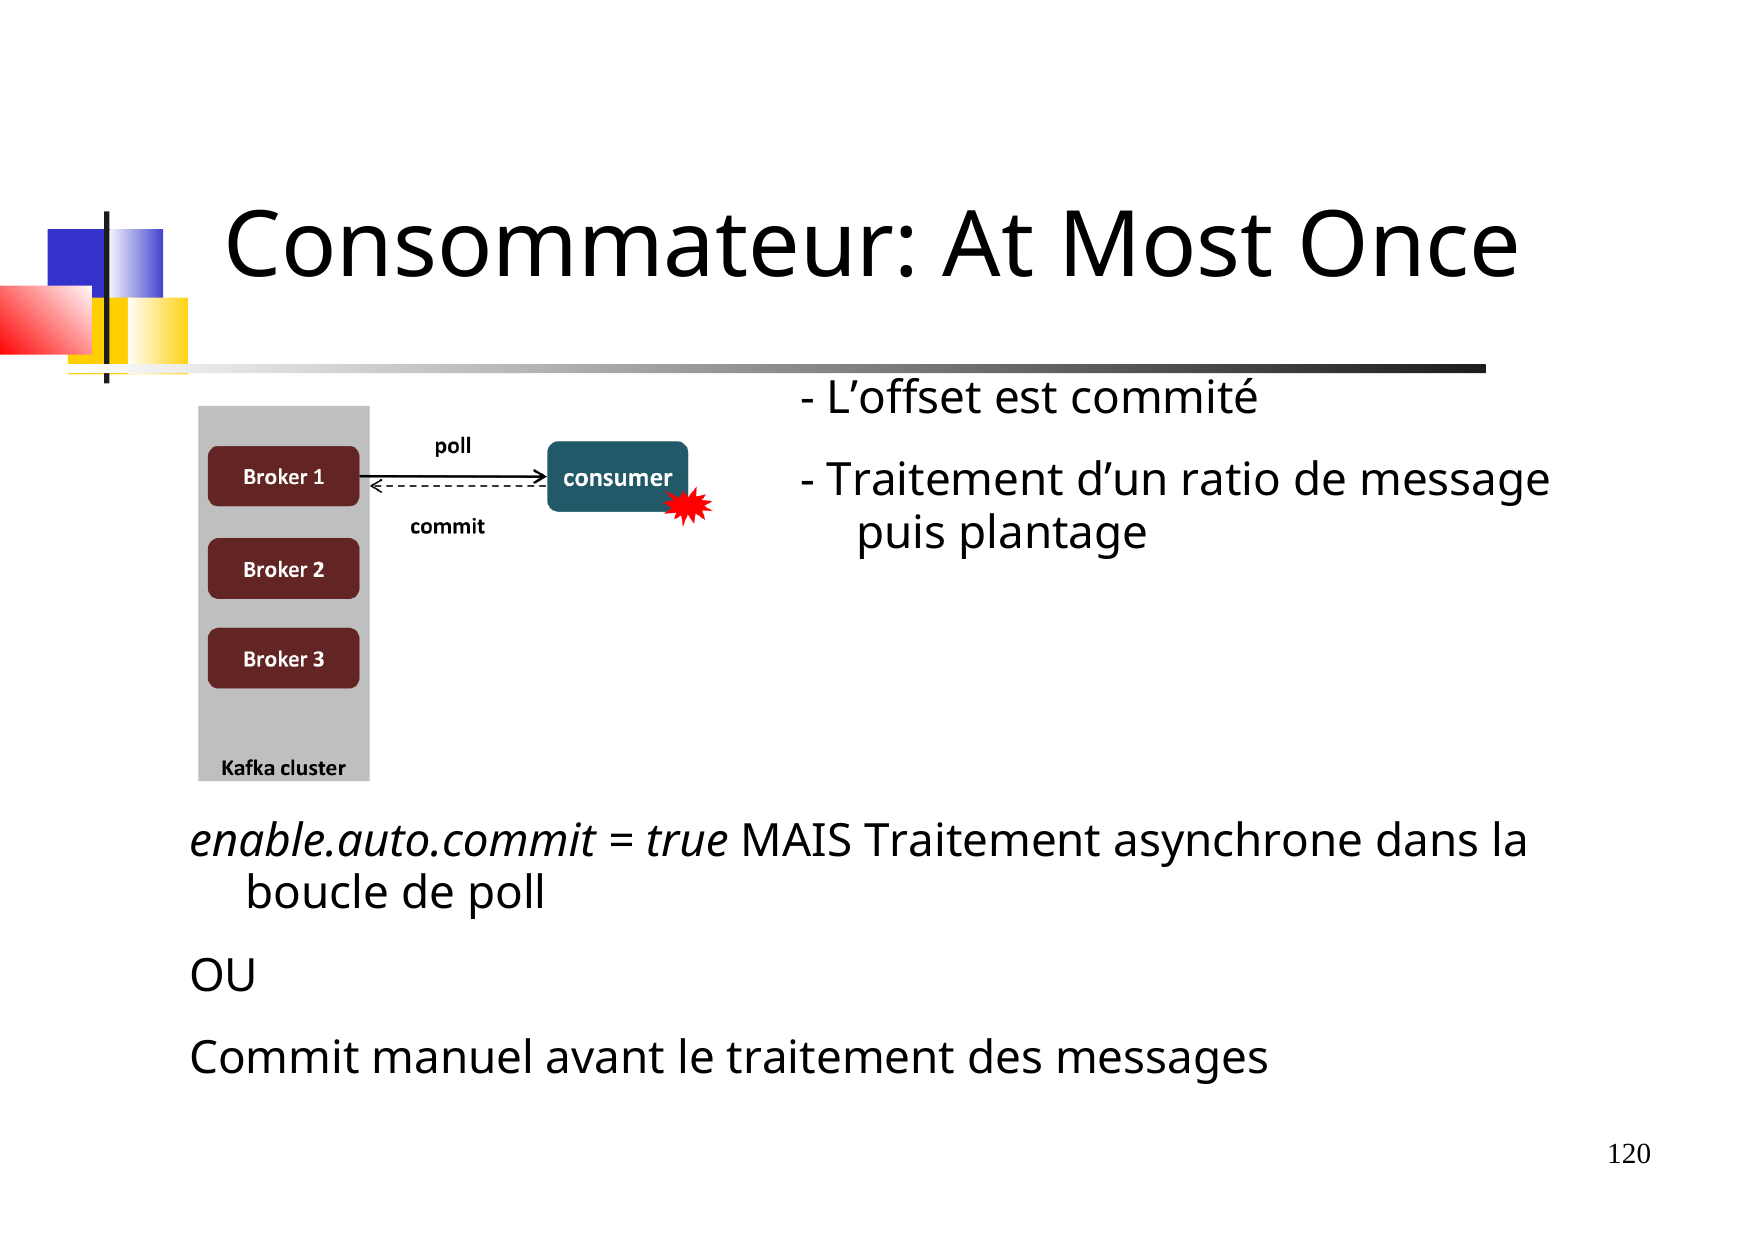

# Consommateur: At Most Once
- L’offset est commité
- Traitement d’un ratio de message puis plantage
enable.auto.commit = true MAIS Traitement asynchrone dans la boucle de poll
OU
Commit manuel avant le traitement des messages